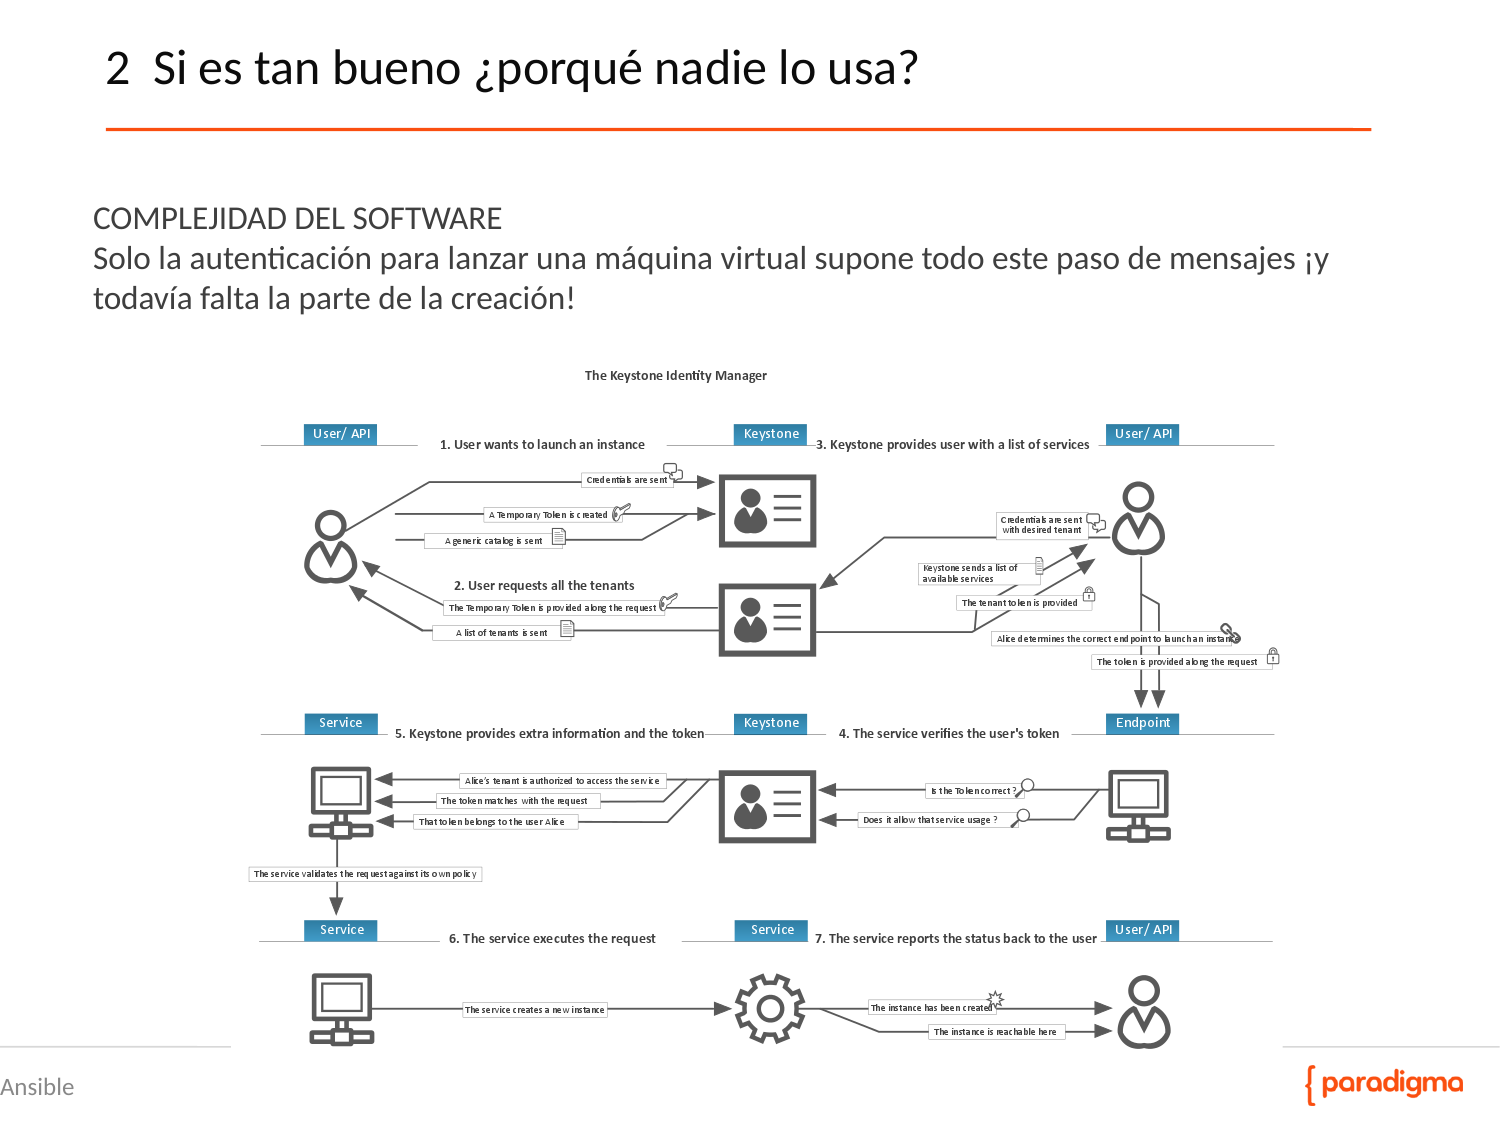

2 Si es tan bueno ¿porqué nadie lo usa?
Para que la cosa funcione esta pastilla de color naranja tiene que estar posicionada por encima de la del título.
COMPLEJIDAD DEL SOFTWARE
Solo la autenticación para lanzar una máquina virtual supone todo este paso de mensajes ¡y todavía falta la parte de la creación!
Puedes meter una pastilla de segunda magnitud si te hace falta
Aquí hay otro espacio en blanco que dejamos para no saturar y que los que te leen puedan respirar un poco.
Ansible